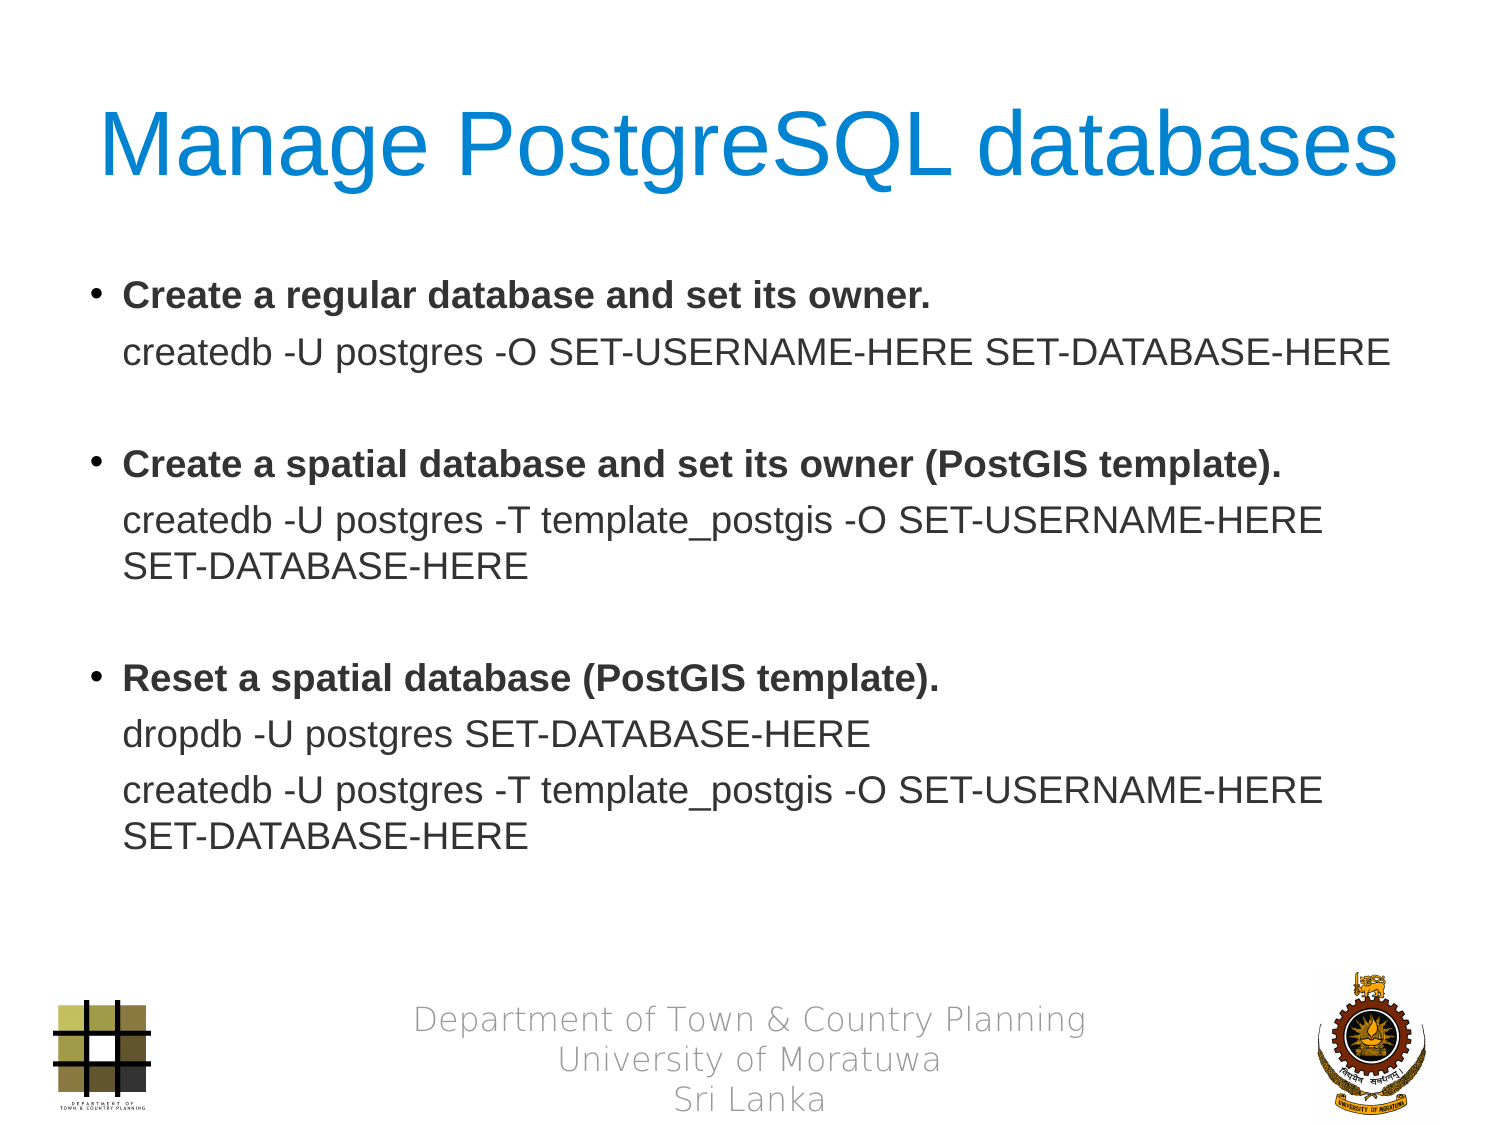

# Manage PostgreSQL databases
Create a regular database and set its owner.
createdb -U postgres -O SET-USERNAME-HERE SET-DATABASE-HERE
Create a spatial database and set its owner (PostGIS template).
createdb -U postgres -T template_postgis -O SET-USERNAME-HERE SET-DATABASE-HERE
Reset a spatial database (PostGIS template).
dropdb -U postgres SET-DATABASE-HERE
createdb -U postgres -T template_postgis -O SET-USERNAME-HERE SET-DATABASE-HERE